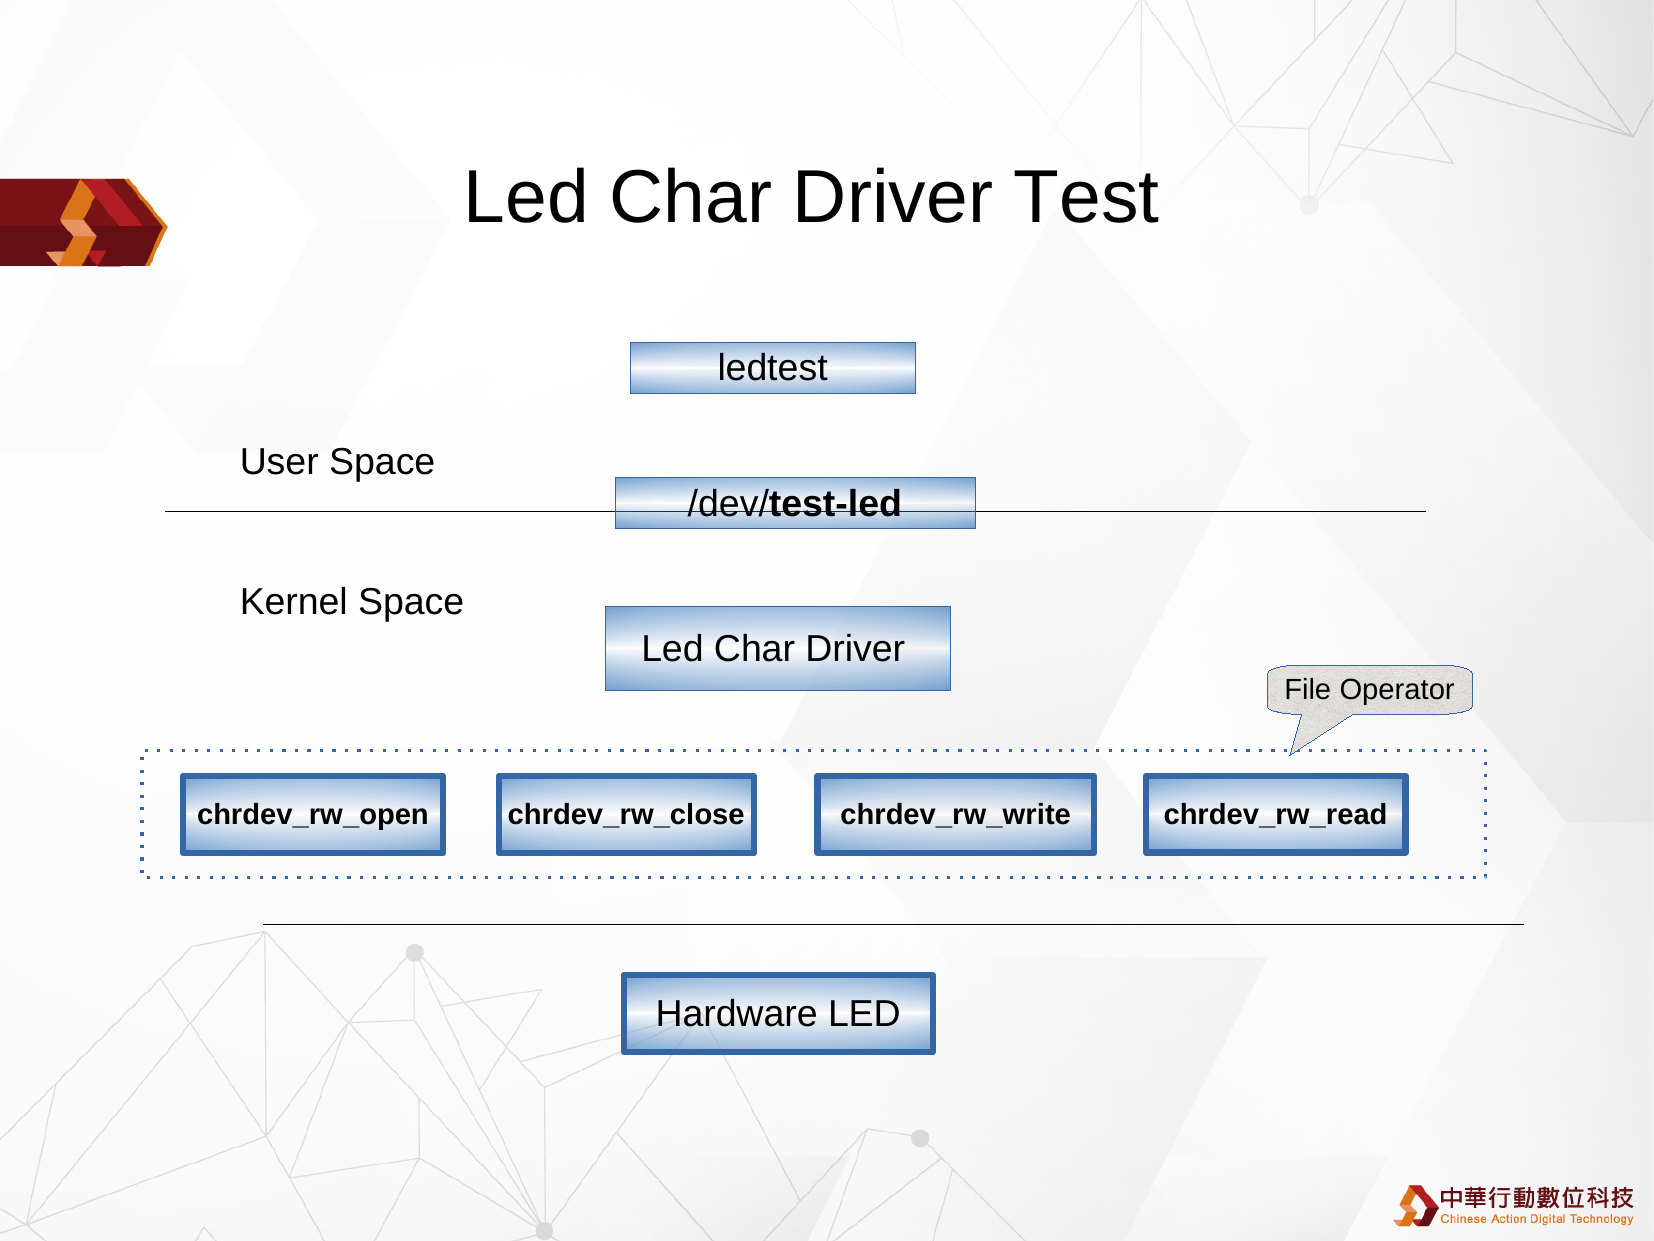

# Led Char Driver Test
ledtest
User Space
/dev/test-led
Kernel Space
Led Char Driver
File Operator
chrdev_rw_open
chrdev_rw_close
chrdev_rw_write
chrdev_rw_read
Hardware LED